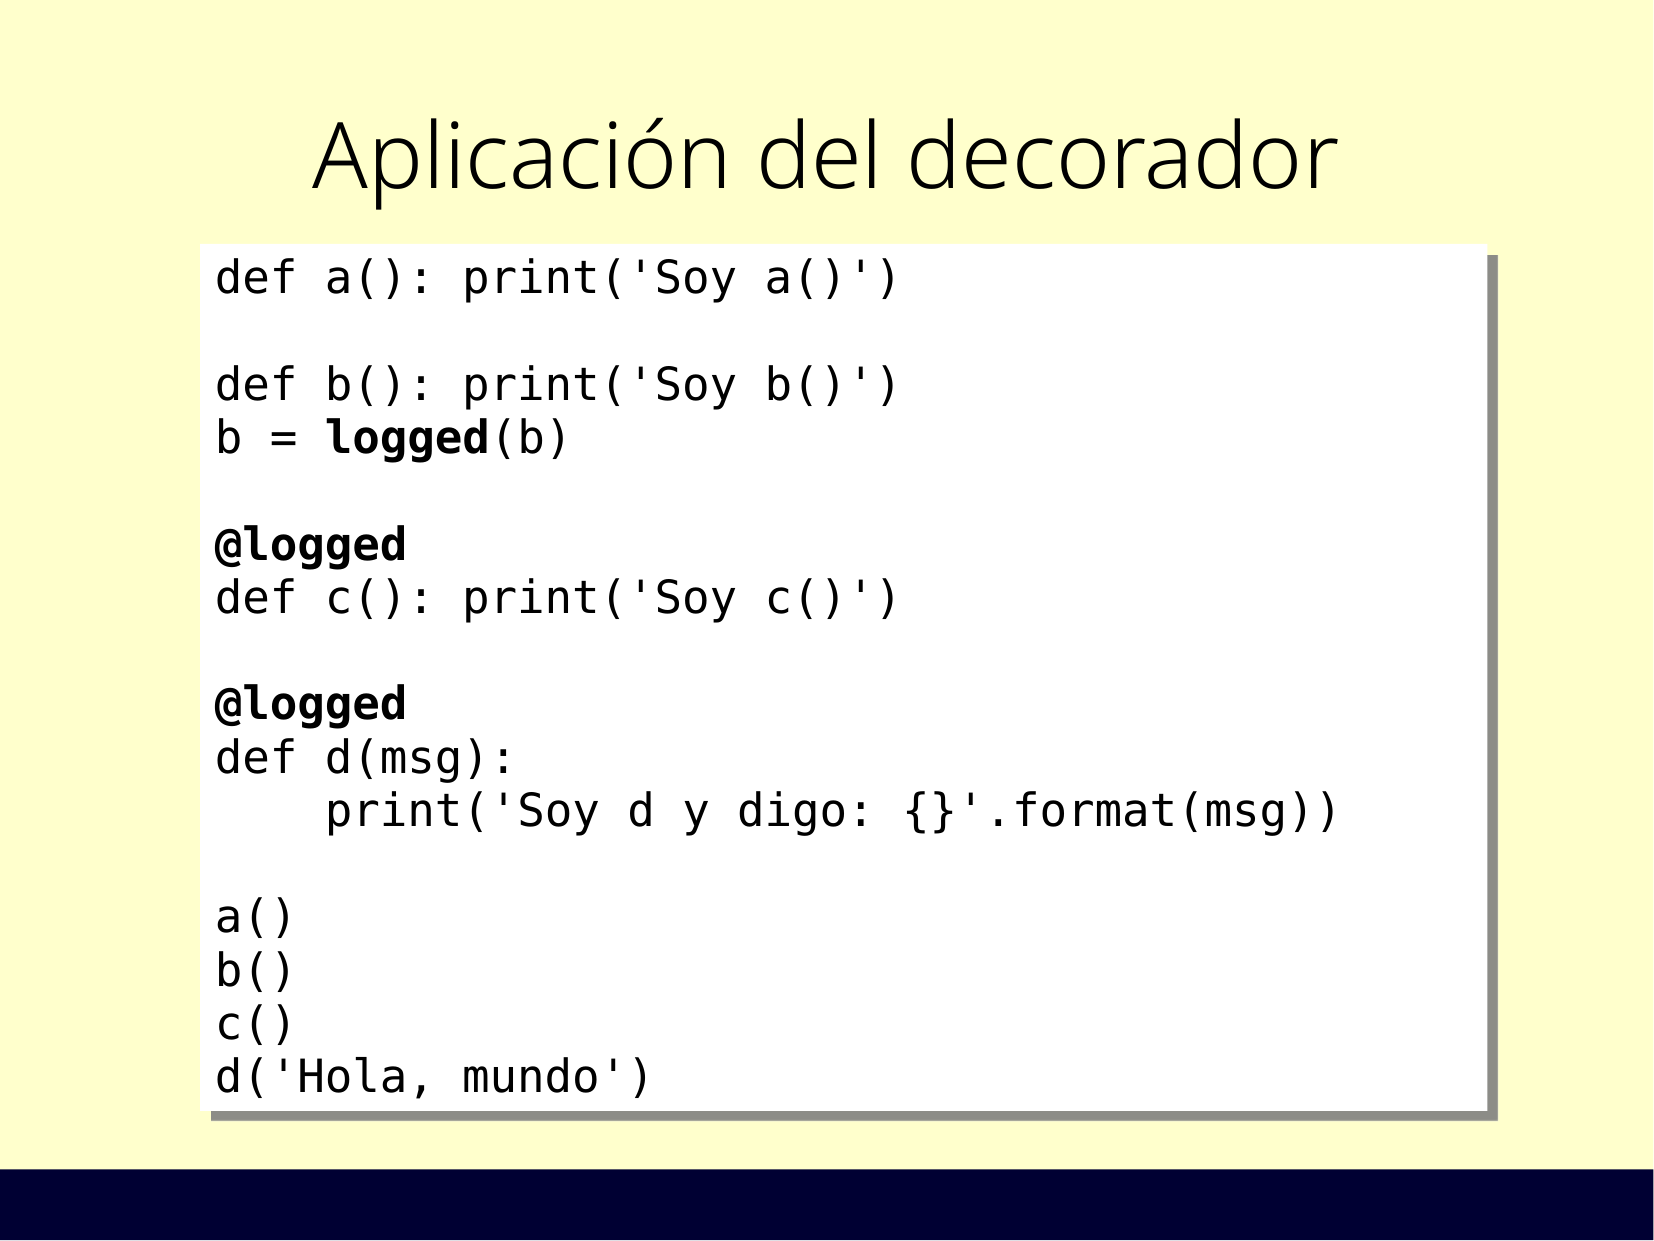

# Aplicación del decorador
def a(): print('Soy a()')
def b(): print('Soy b()')
b = logged(b)
@logged
def c(): print('Soy c()')
@logged
def d(msg):
 print('Soy d y digo: {}'.format(msg))
a()
b()
c()
d('Hola, mundo')